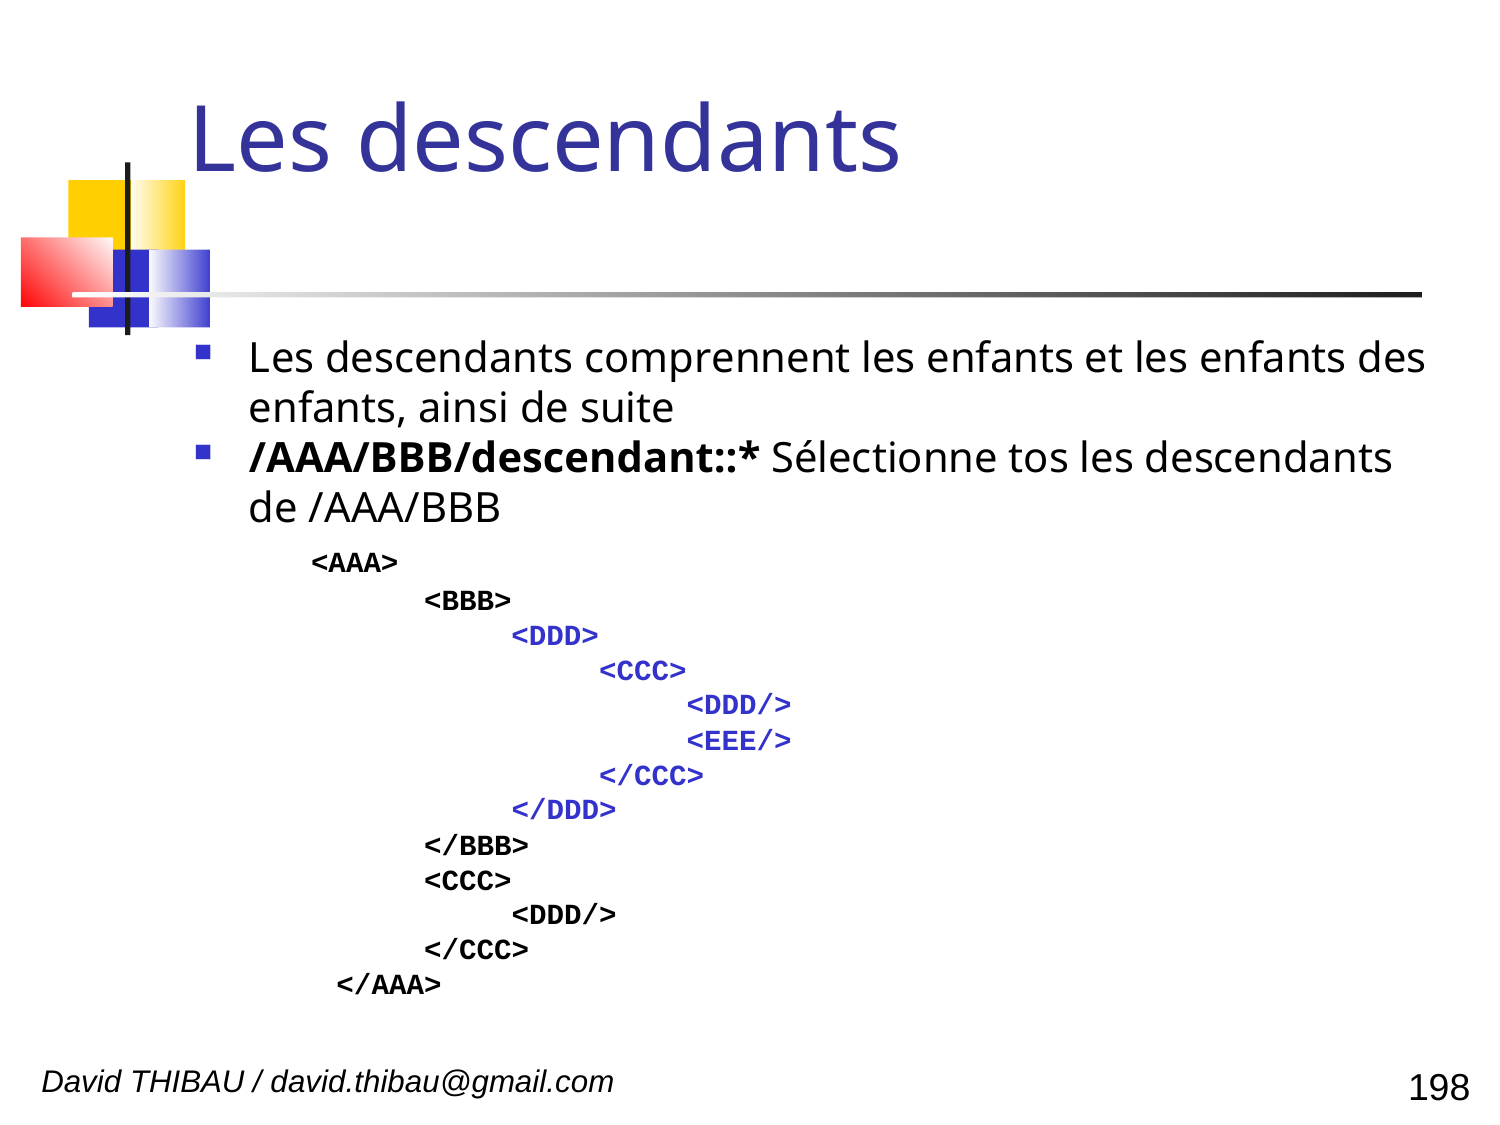

# Les descendants
Les descendants comprennent les enfants et les enfants des enfants, ainsi de suite
/AAA/BBB/descendant::* Sélectionne tos les descendants de /AAA/BBB
     <AAA>
          <BBB>
               <DDD>
                    <CCC>
                         <DDD/>
                         <EEE/>
                    </CCC>
               </DDD>
          </BBB>
          <CCC>
               <DDD/>
          </CCC>
     </AAA>